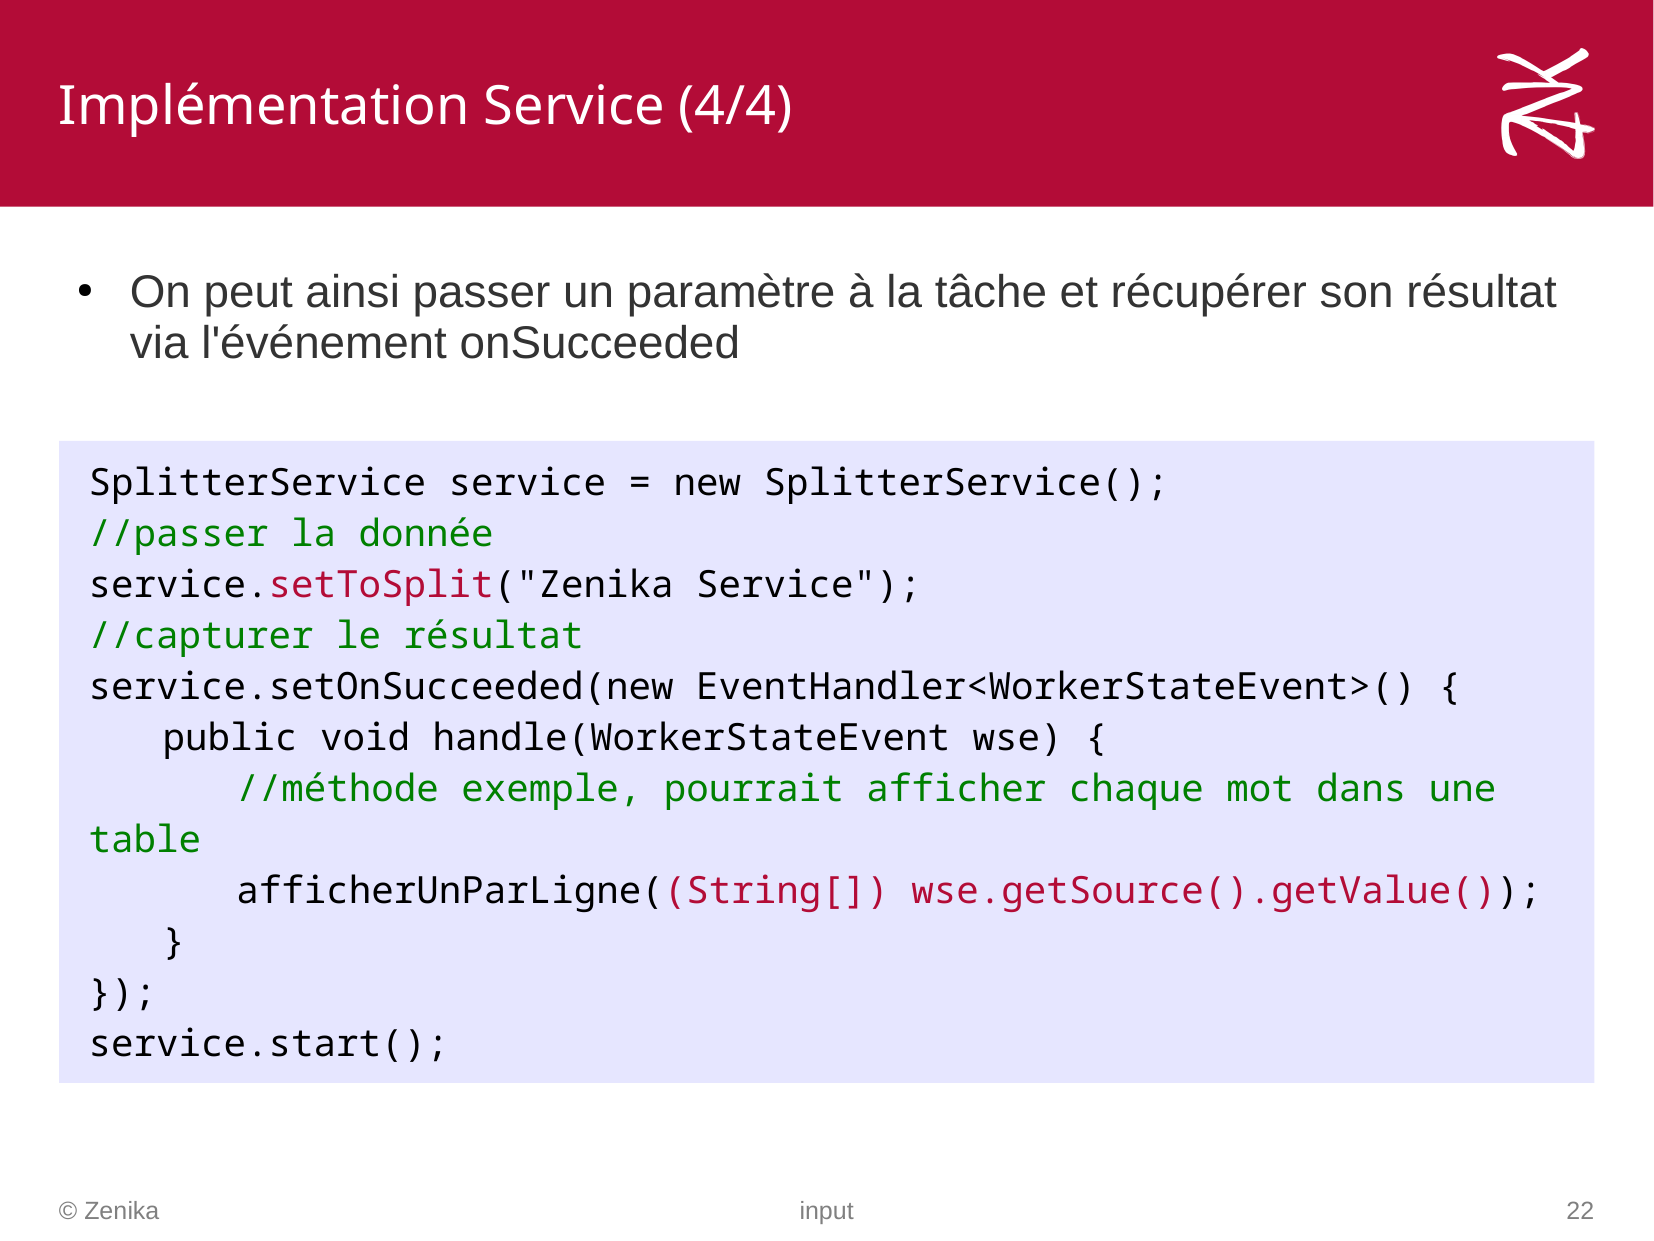

# Implémentation Service (4/4)
On peut ainsi passer un paramètre à la tâche et récupérer son résultat via l'événement onSucceeded
SplitterService service = new SplitterService();
//passer la donnée
service.setToSplit("Zenika Service");
//capturer le résultat
service.setOnSucceeded(new EventHandler<WorkerStateEvent>() {
	public void handle(WorkerStateEvent wse) {
		//méthode exemple, pourrait afficher chaque mot dans une table
		afficherUnParLigne((String[]) wse.getSource().getValue());
	}
});
service.start();